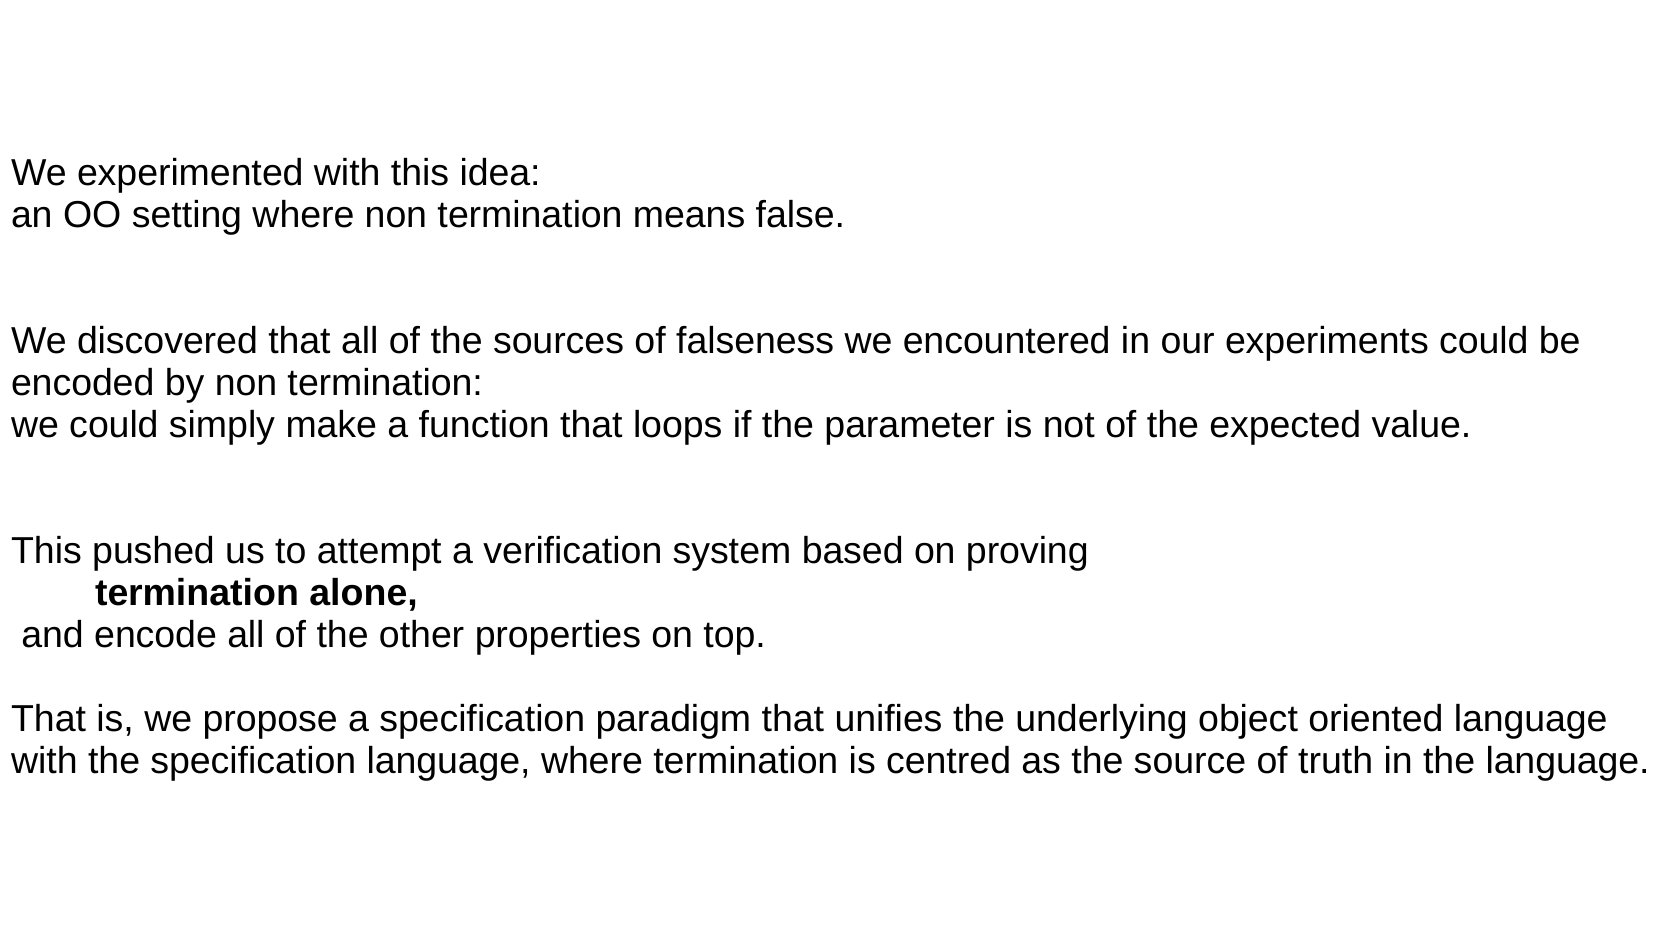

We experimented with this idea:
an OO setting where non termination means false.
We discovered that all of the sources of falseness we encountered in our experiments could be encoded by non termination:
we could simply make a function that loops if the parameter is not of the expected value.
This pushed us to attempt a verification system based on proving
 termination alone,
 and encode all of the other properties on top.
That is, we propose a specification paradigm that unifies the underlying object oriented language with the specification language, where termination is centred as the source of truth in the language.